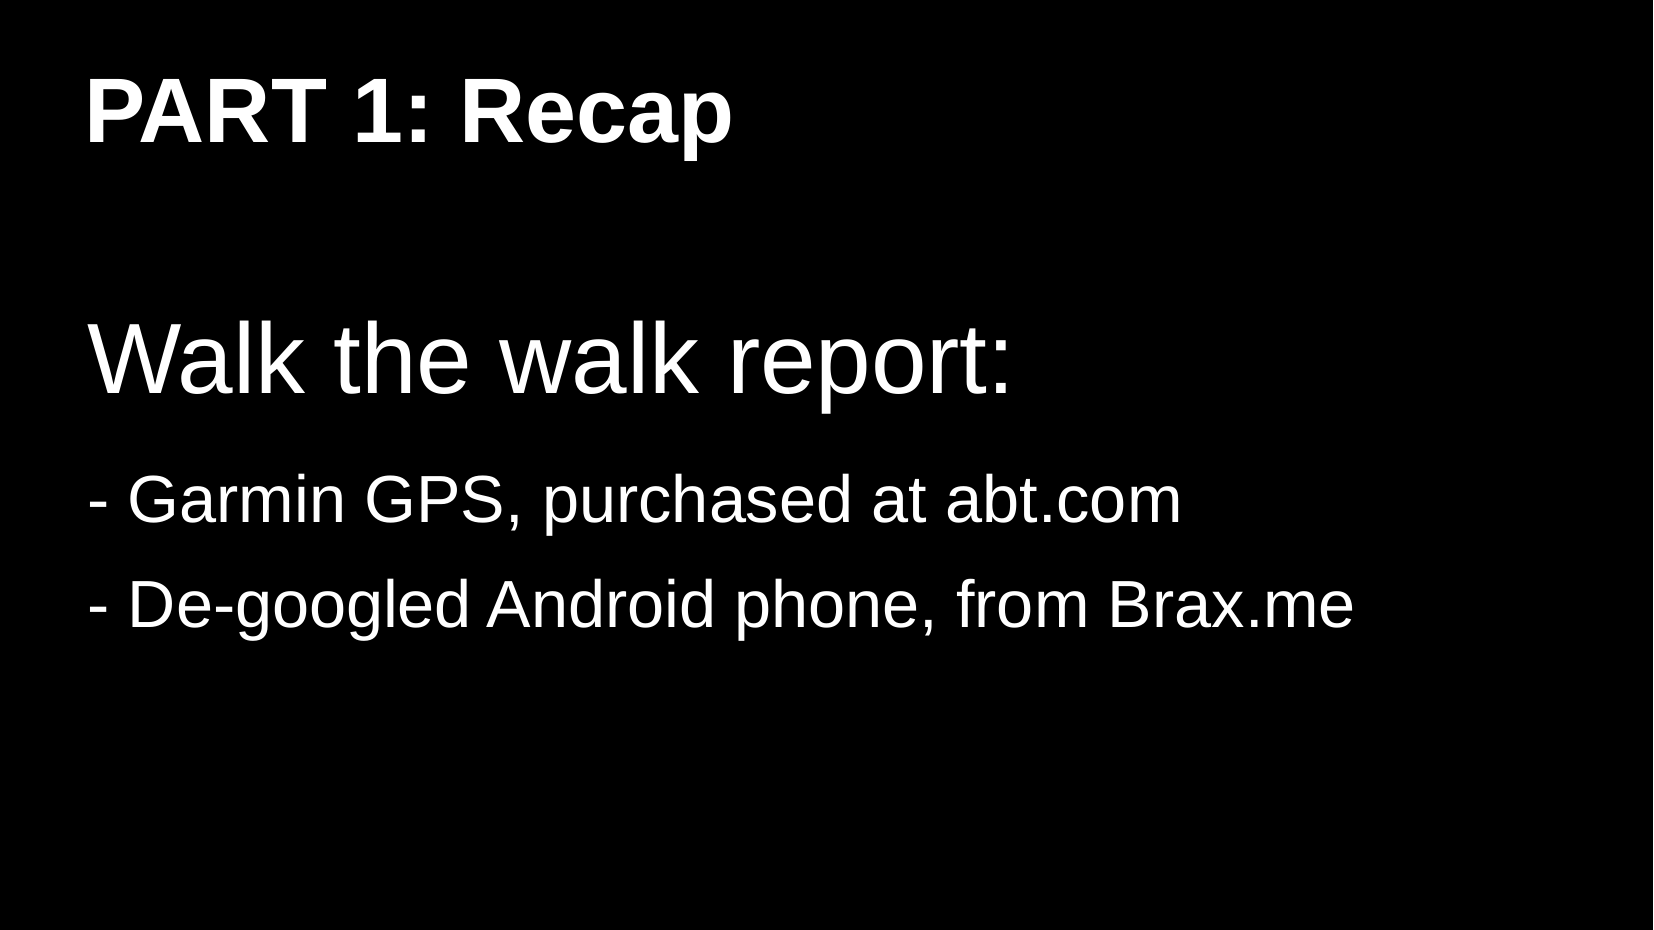

# PART 1: Recap
Walk the walk report:
- Garmin GPS, purchased at abt.com
- De-googled Android phone, from Brax.me